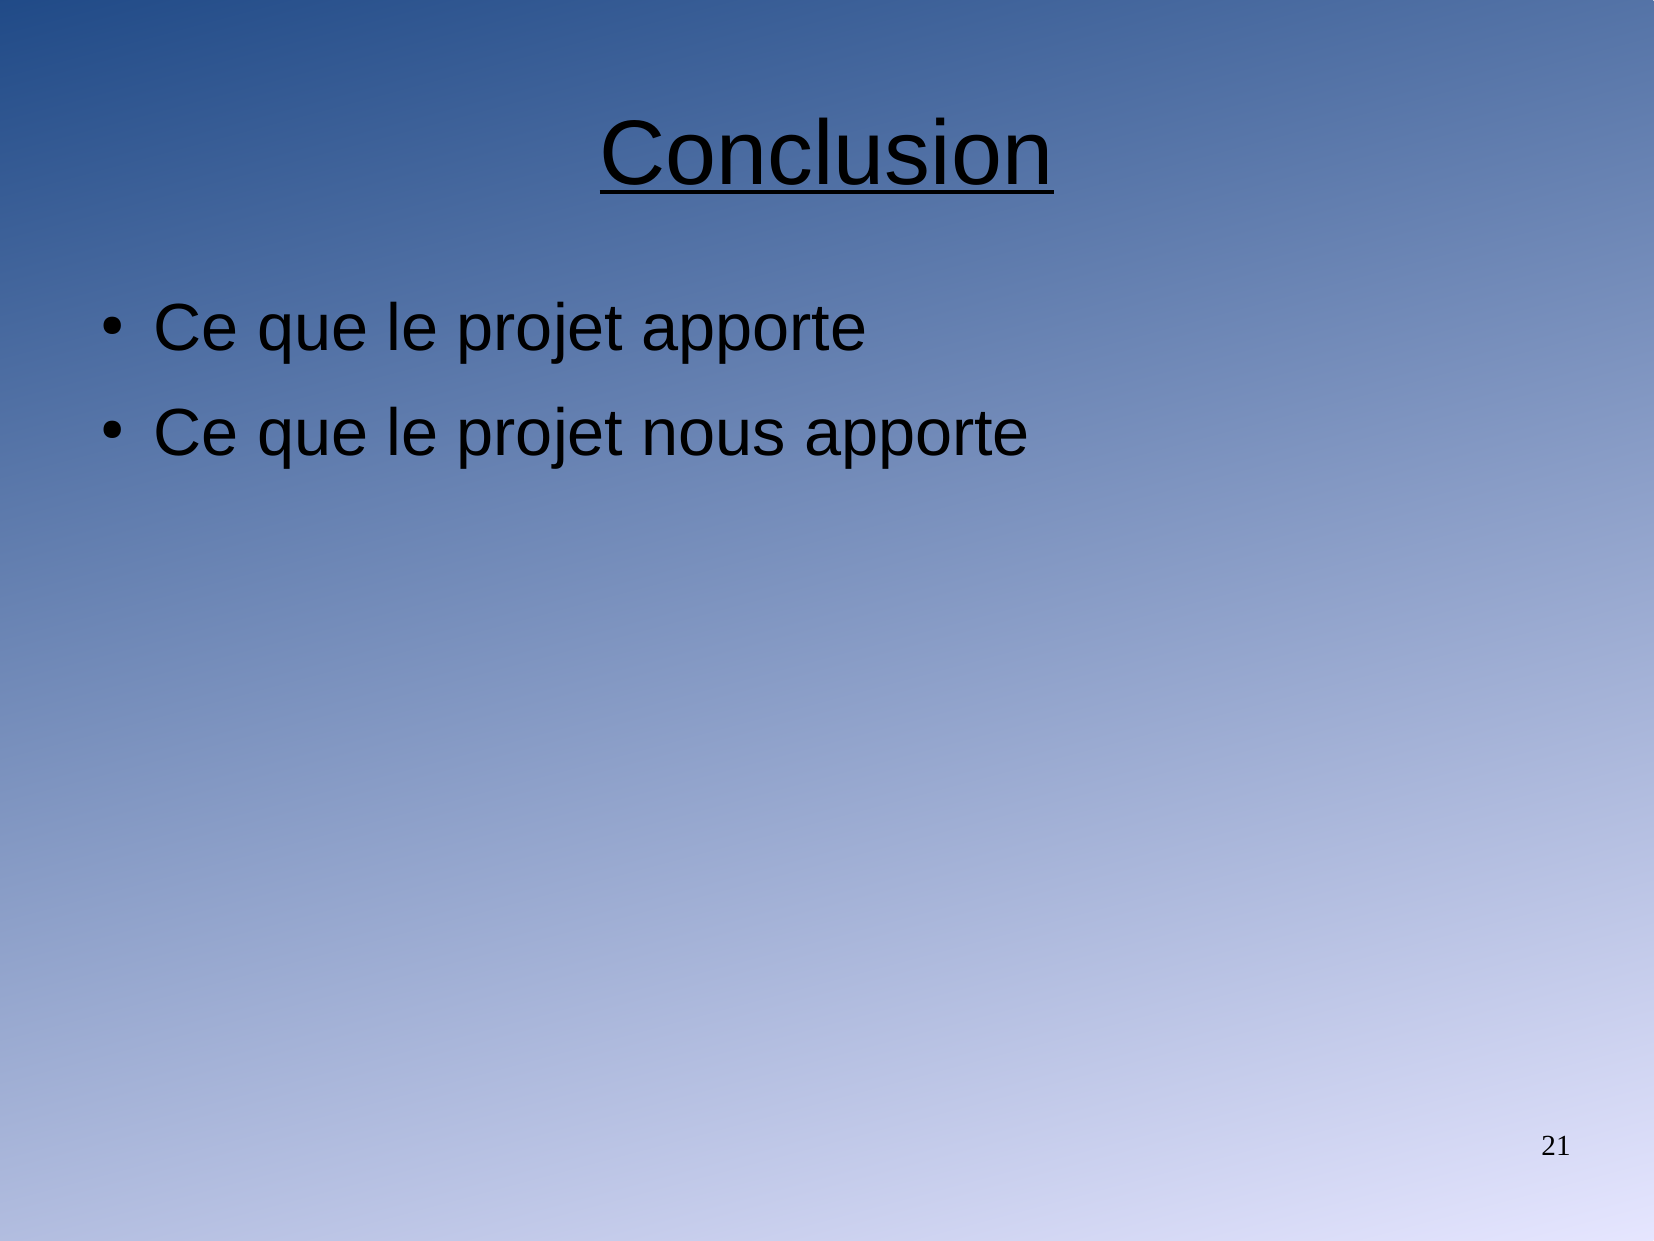

# Conclusion
Ce que le projet apporte
Ce que le projet nous apporte
21